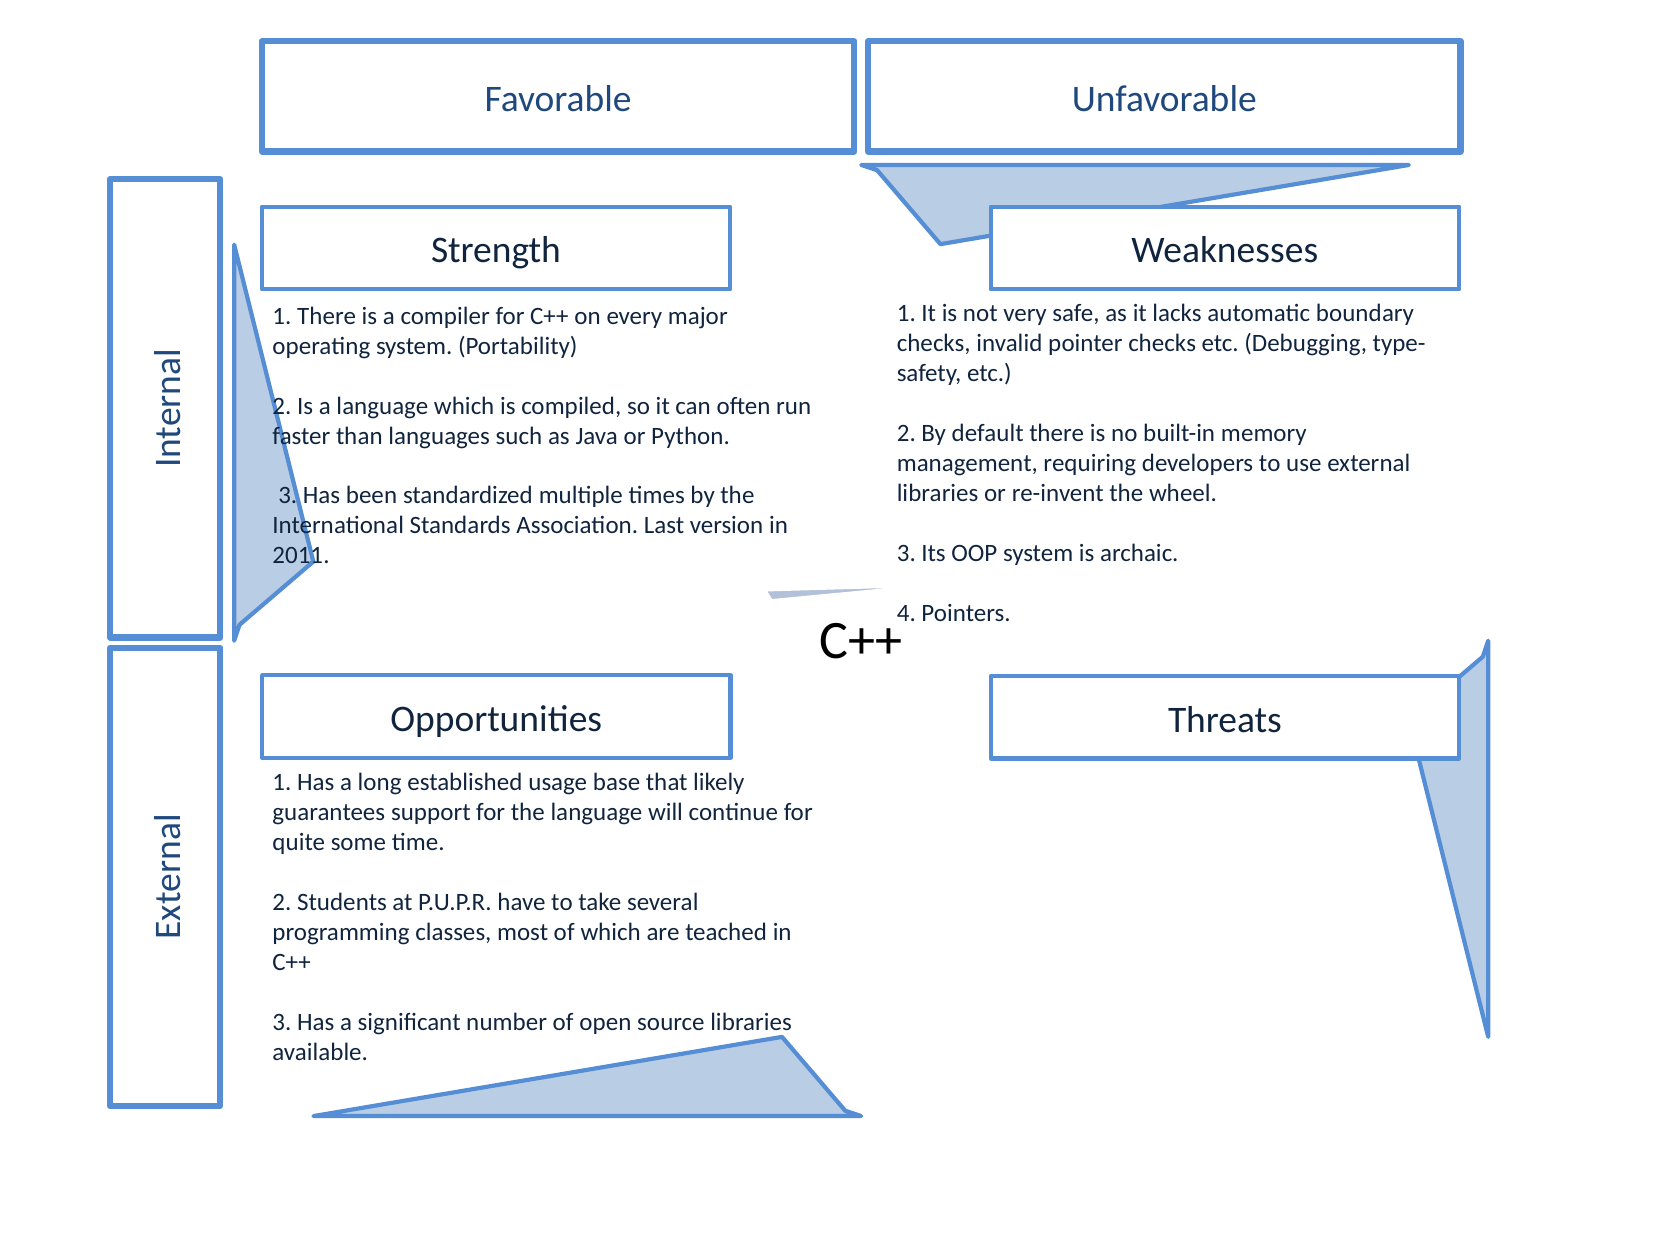

Favorable
Unfavorable
Strength
Weaknesses
1. It is not very safe, as it lacks automatic boundary checks, invalid pointer checks etc. (Debugging, type-safety, etc.)
2. By default there is no built-in memory management, requiring developers to use external libraries or re-invent the wheel.
3. Its OOP system is archaic.
4. Pointers.
1. There is a compiler for C++ on every major operating system. (Portability)
2. Is a language which is compiled, so it can often run faster than languages such as Java or Python.
 3. Has been standardized multiple times by the International Standards Association. Last version in 2011.
Internal
C++
Opportunities
Threats
1. Has a long established usage base that likely guarantees support for the language will continue for quite some time.
2. Students at P.U.P.R. have to take several programming classes, most of which are teached in C++
3. Has a significant number of open source libraries available.
External